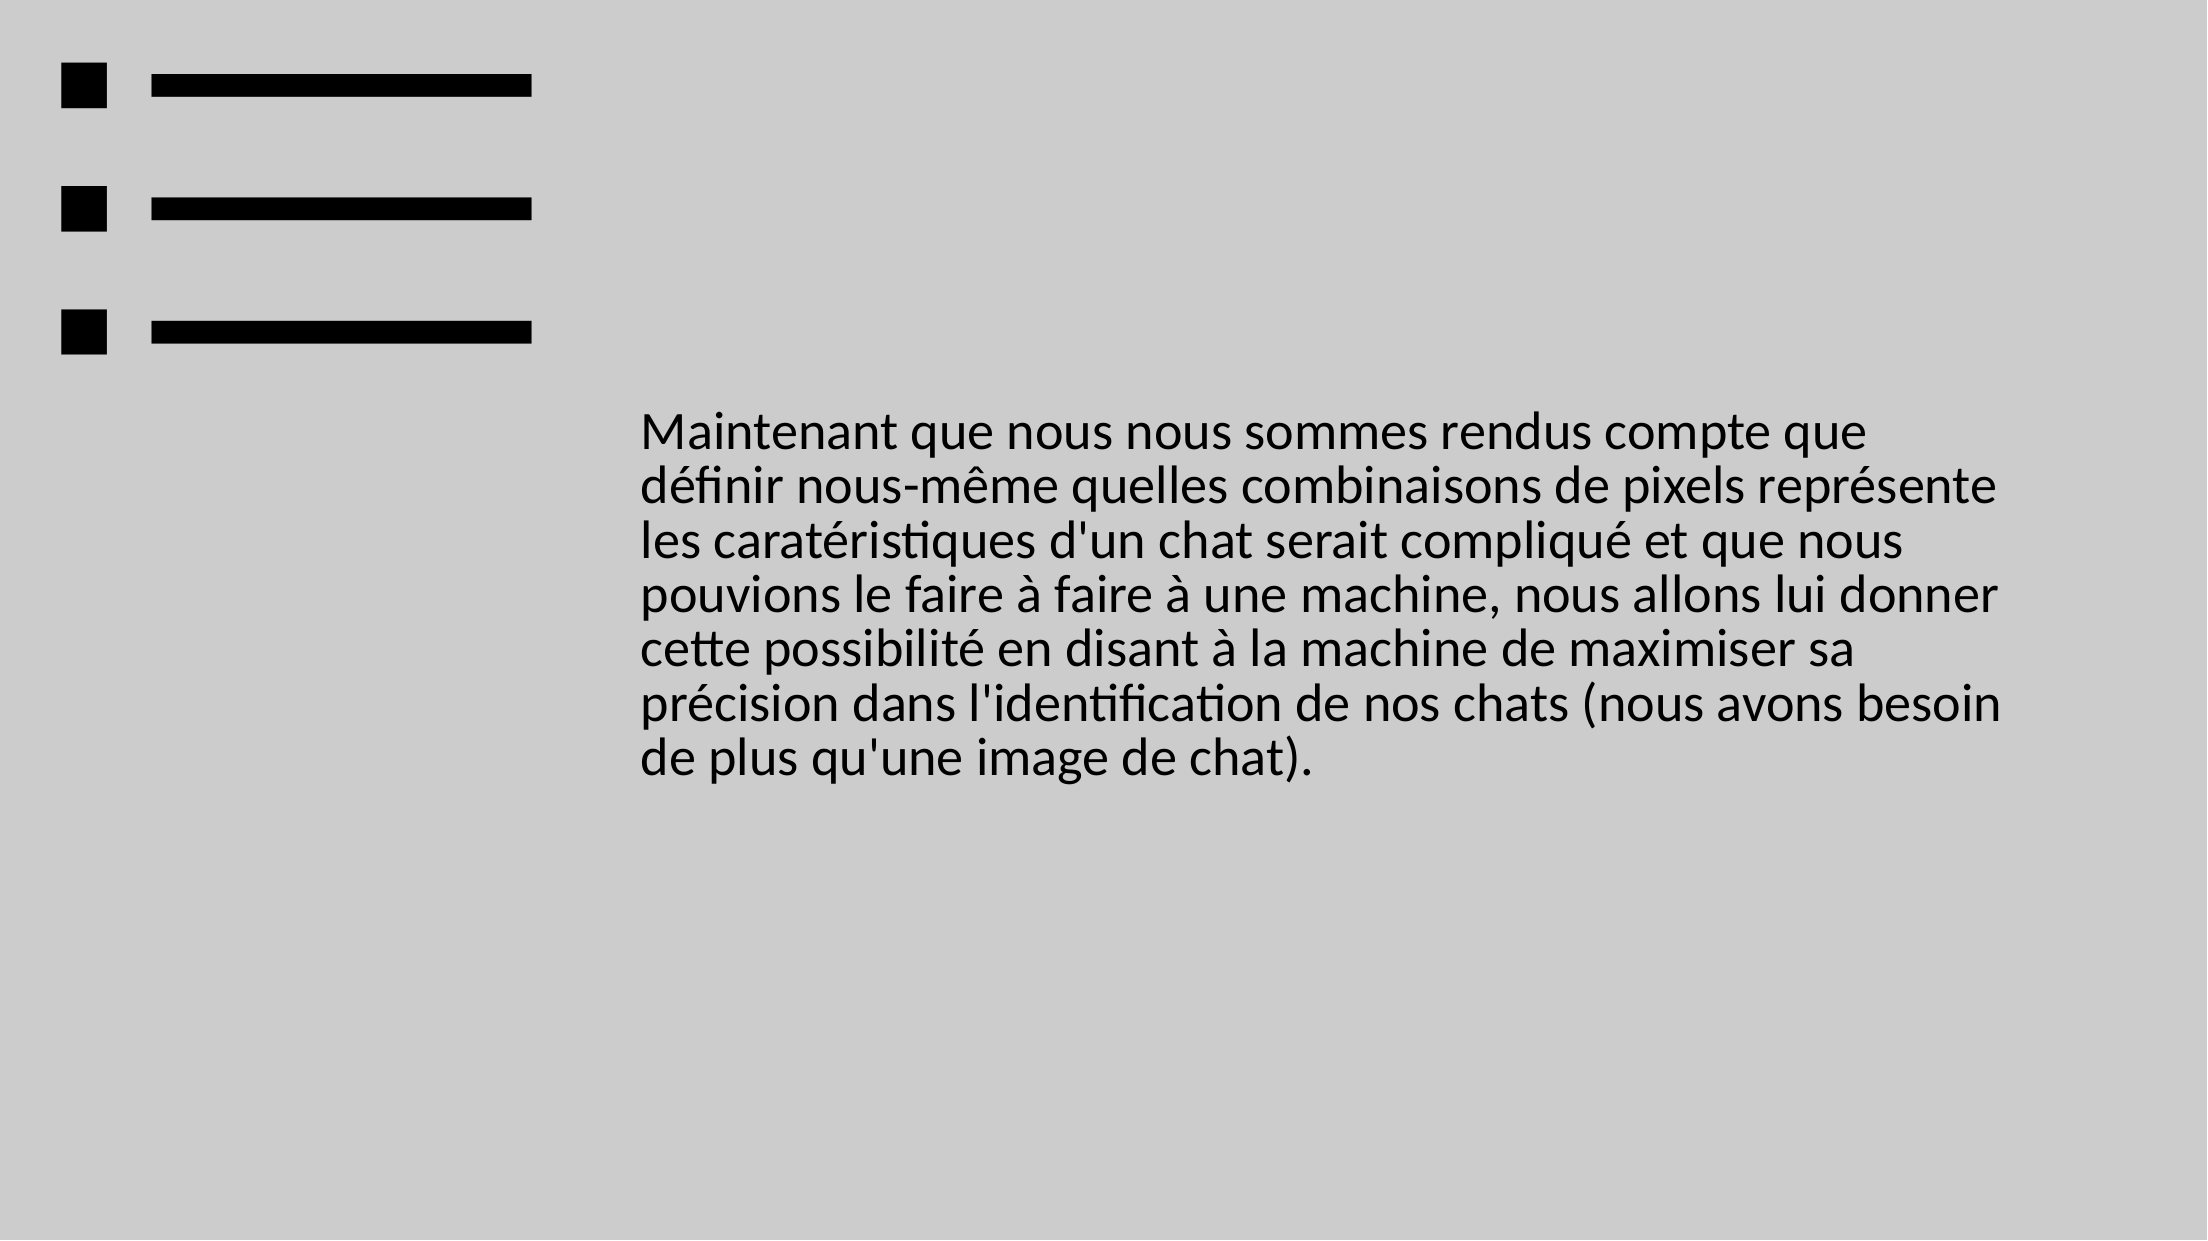

Maintenant que nous nous sommes rendus compte que définir nous-même quelles combinaisons de pixels représente les caratéristiques d'un chat serait compliqué et que nous pouvions le faire à faire à une machine, nous allons lui donner cette possibilité en disant à la machine de maximiser sa précision dans l'identification de nos chats (nous avons besoin de plus qu'une image de chat).